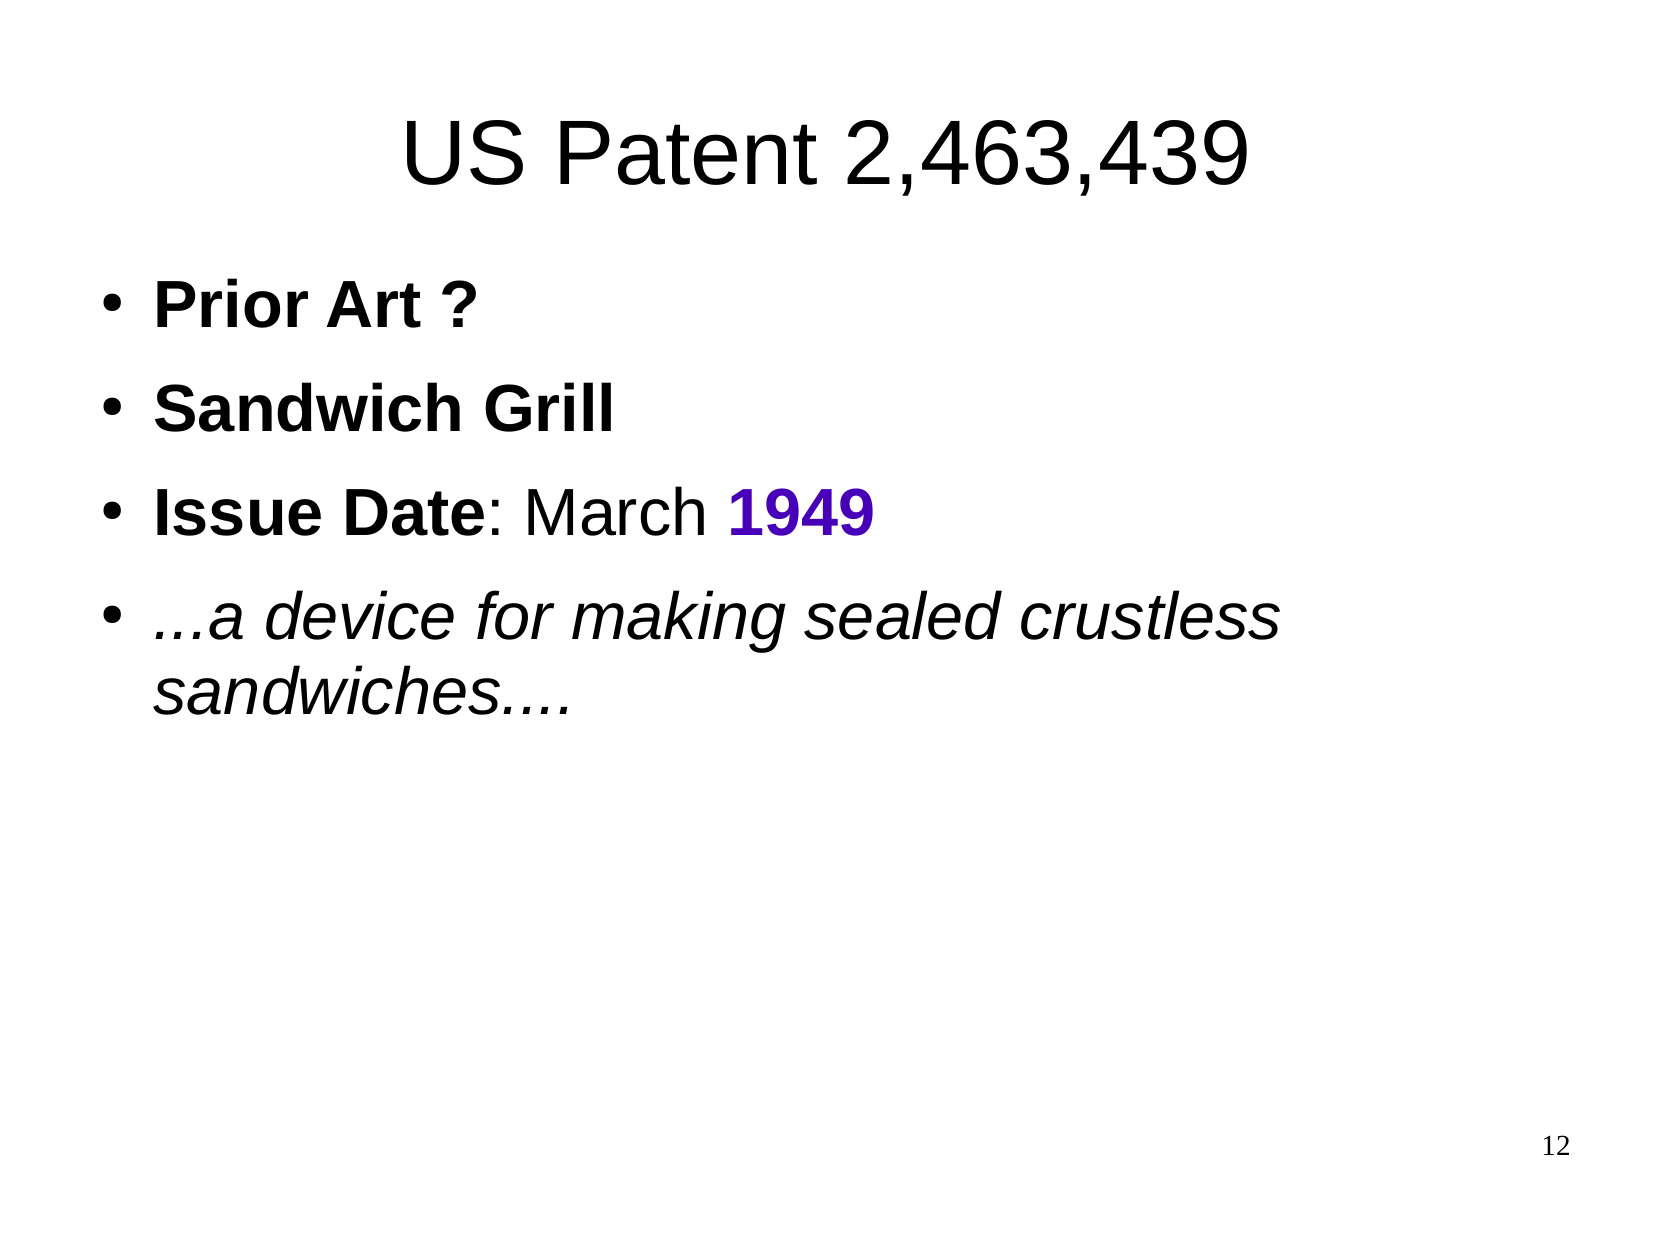

# US Patent 2,463,439
Prior Art ?
Sandwich Grill
Issue Date: March 1949
...a device for making sealed crustless sandwiches....
12